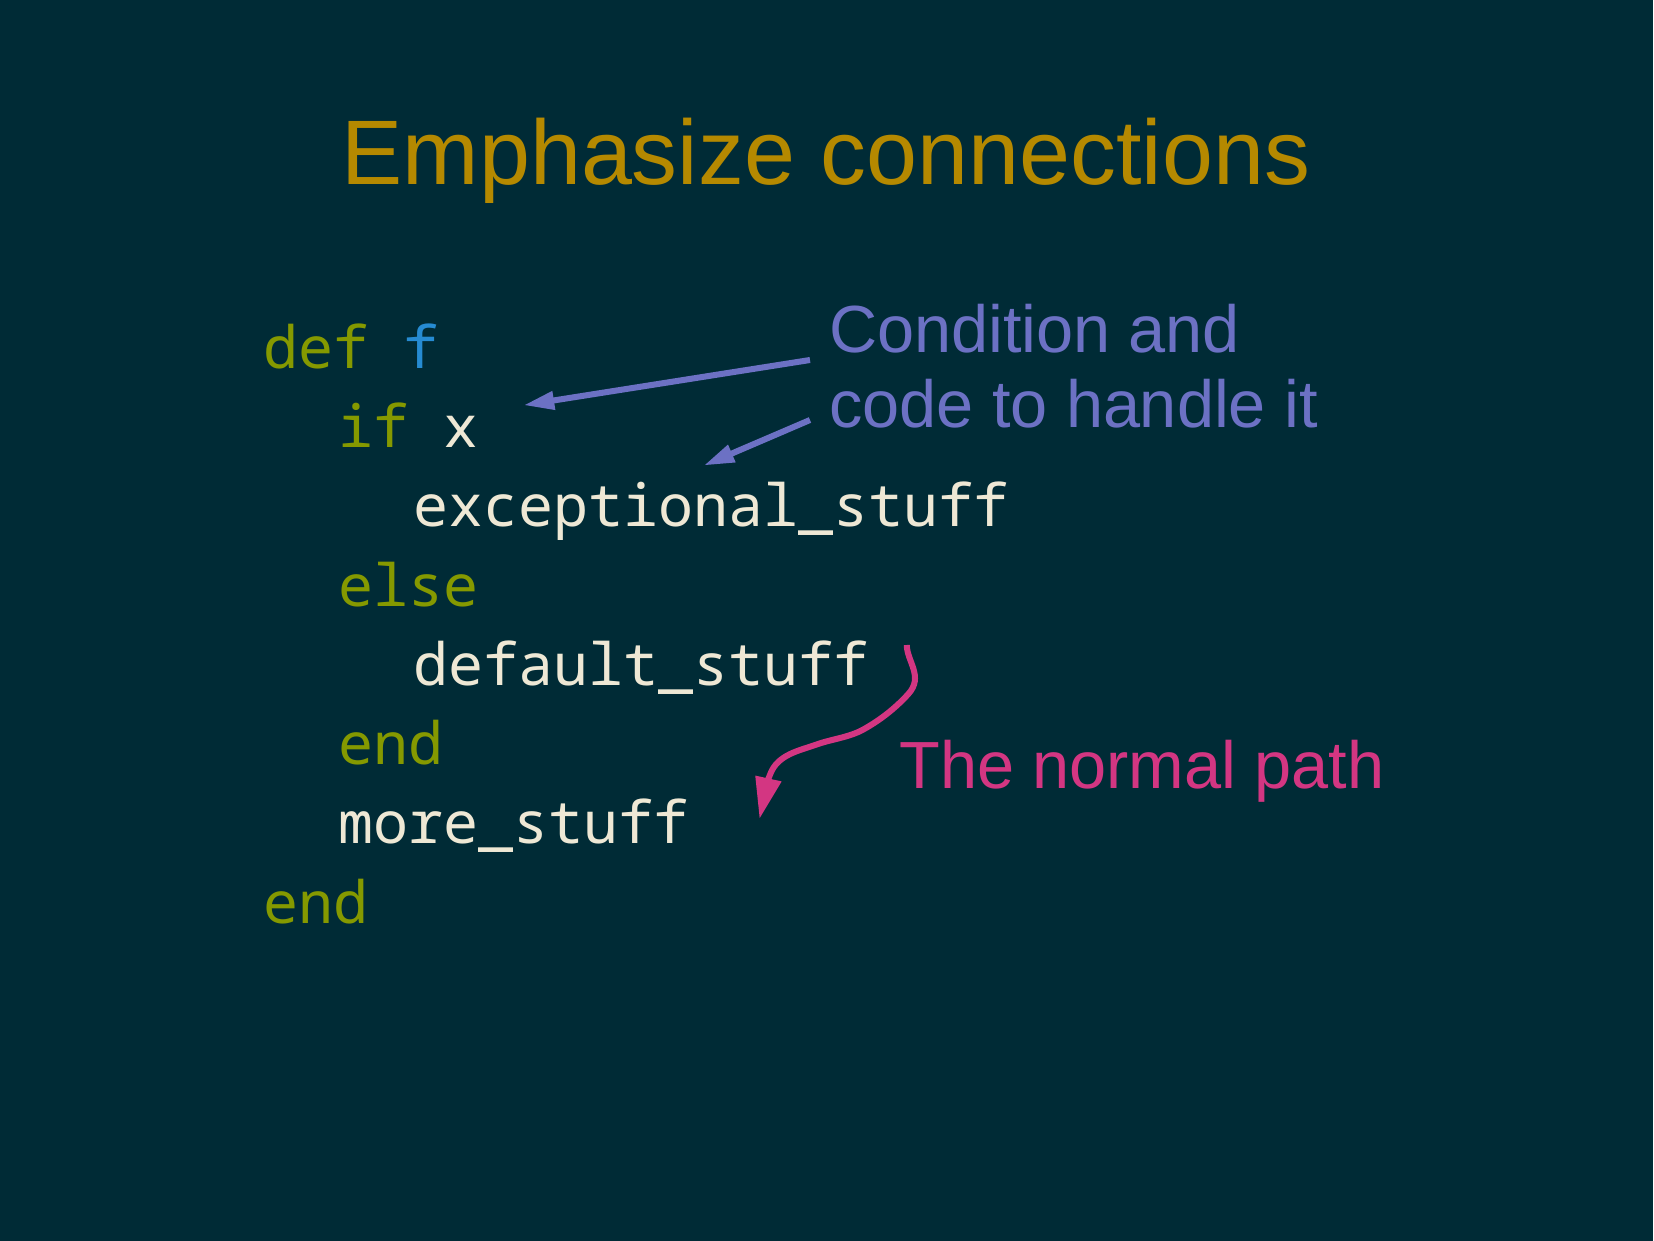

# Emphasize connections
Condition and
code to handle it
def f
	if x
		exceptional_stuff
	else
		default_stuff
	end
	more_stuff
end
The normal path